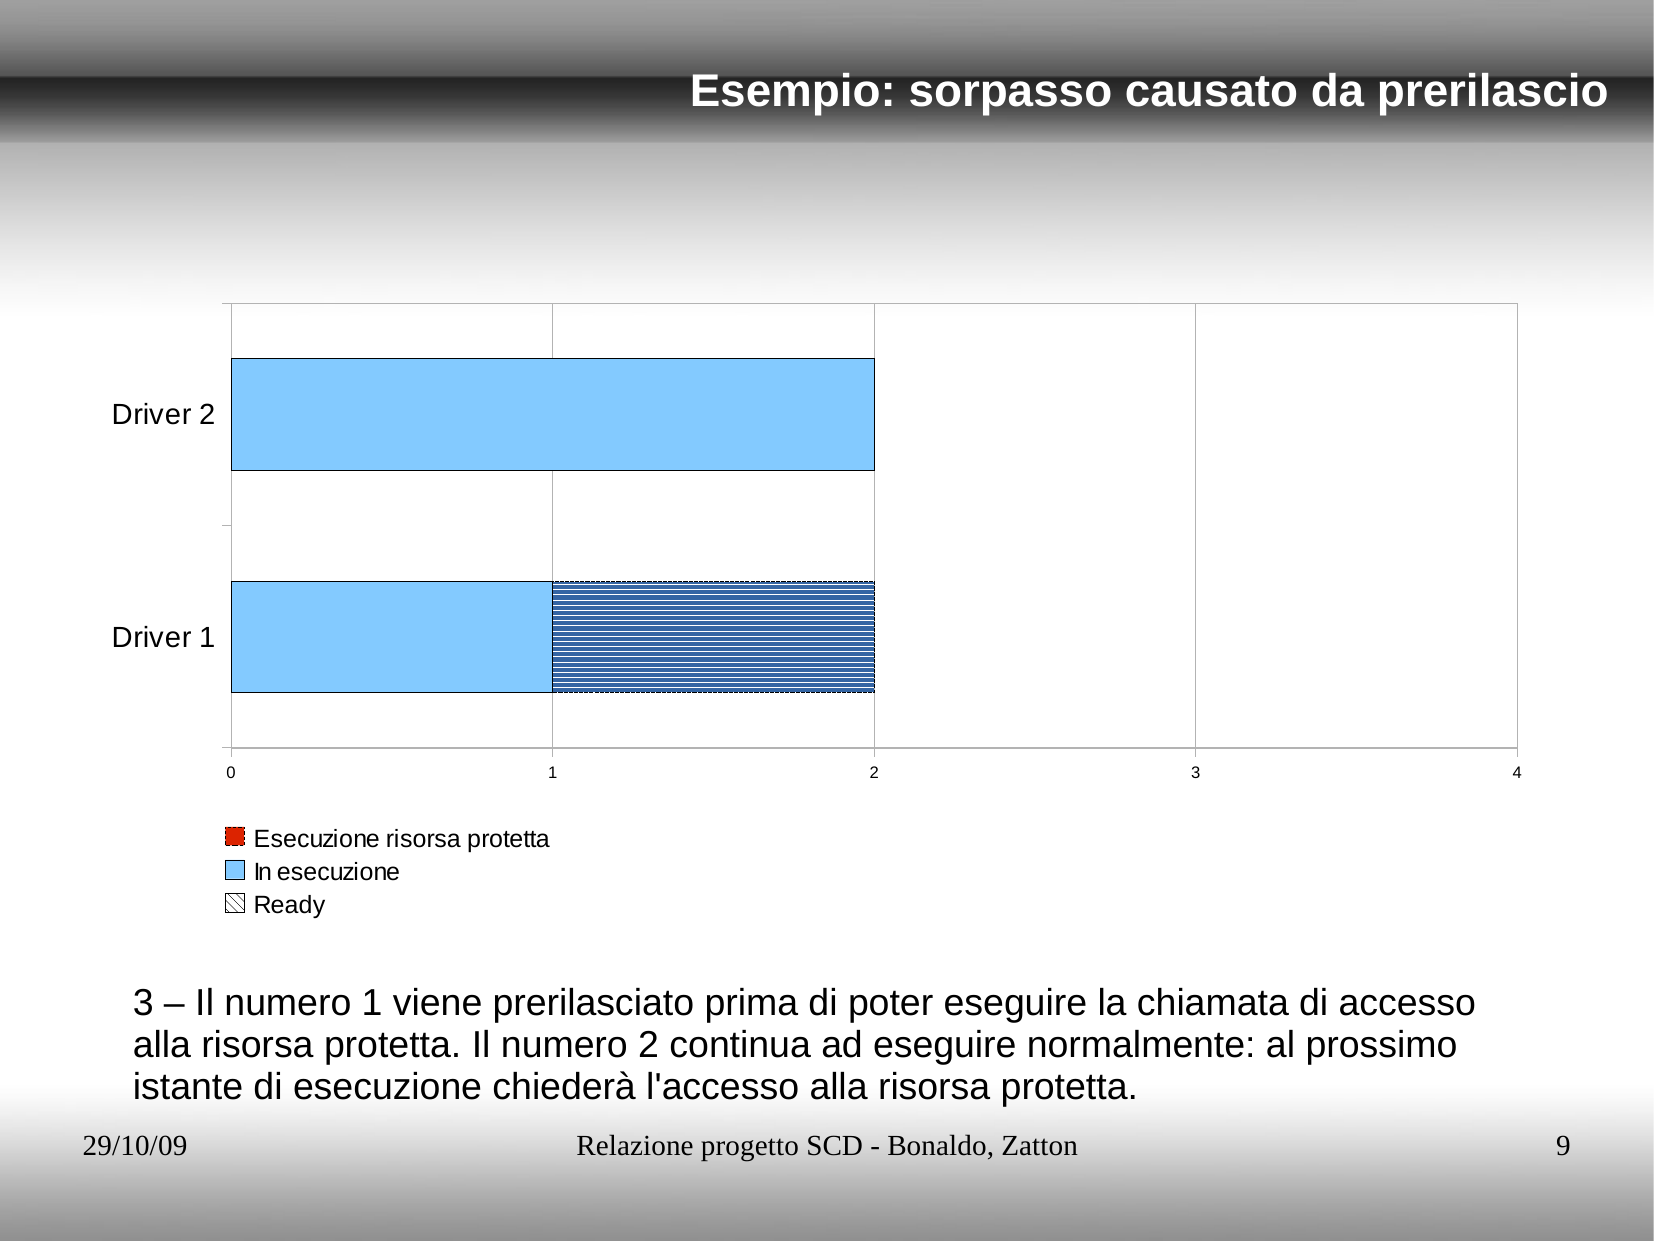

Esempio: sorpasso causato da prerilascio
### Chart
| Category | In esecuzione | Esecuzione risorsa protetta |
|---|---|---|
| Driver 1 | 1.0 | 1.0 |
| Driver 2 | 2.0 | 0.0 |3 – Il numero 1 viene prerilasciato prima di poter eseguire la chiamata di accesso alla risorsa protetta. Il numero 2 continua ad eseguire normalmente: al prossimo istante di esecuzione chiederà l'accesso alla risorsa protetta.
29/10/09
Relazione progetto SCD - Bonaldo, Zatton
9